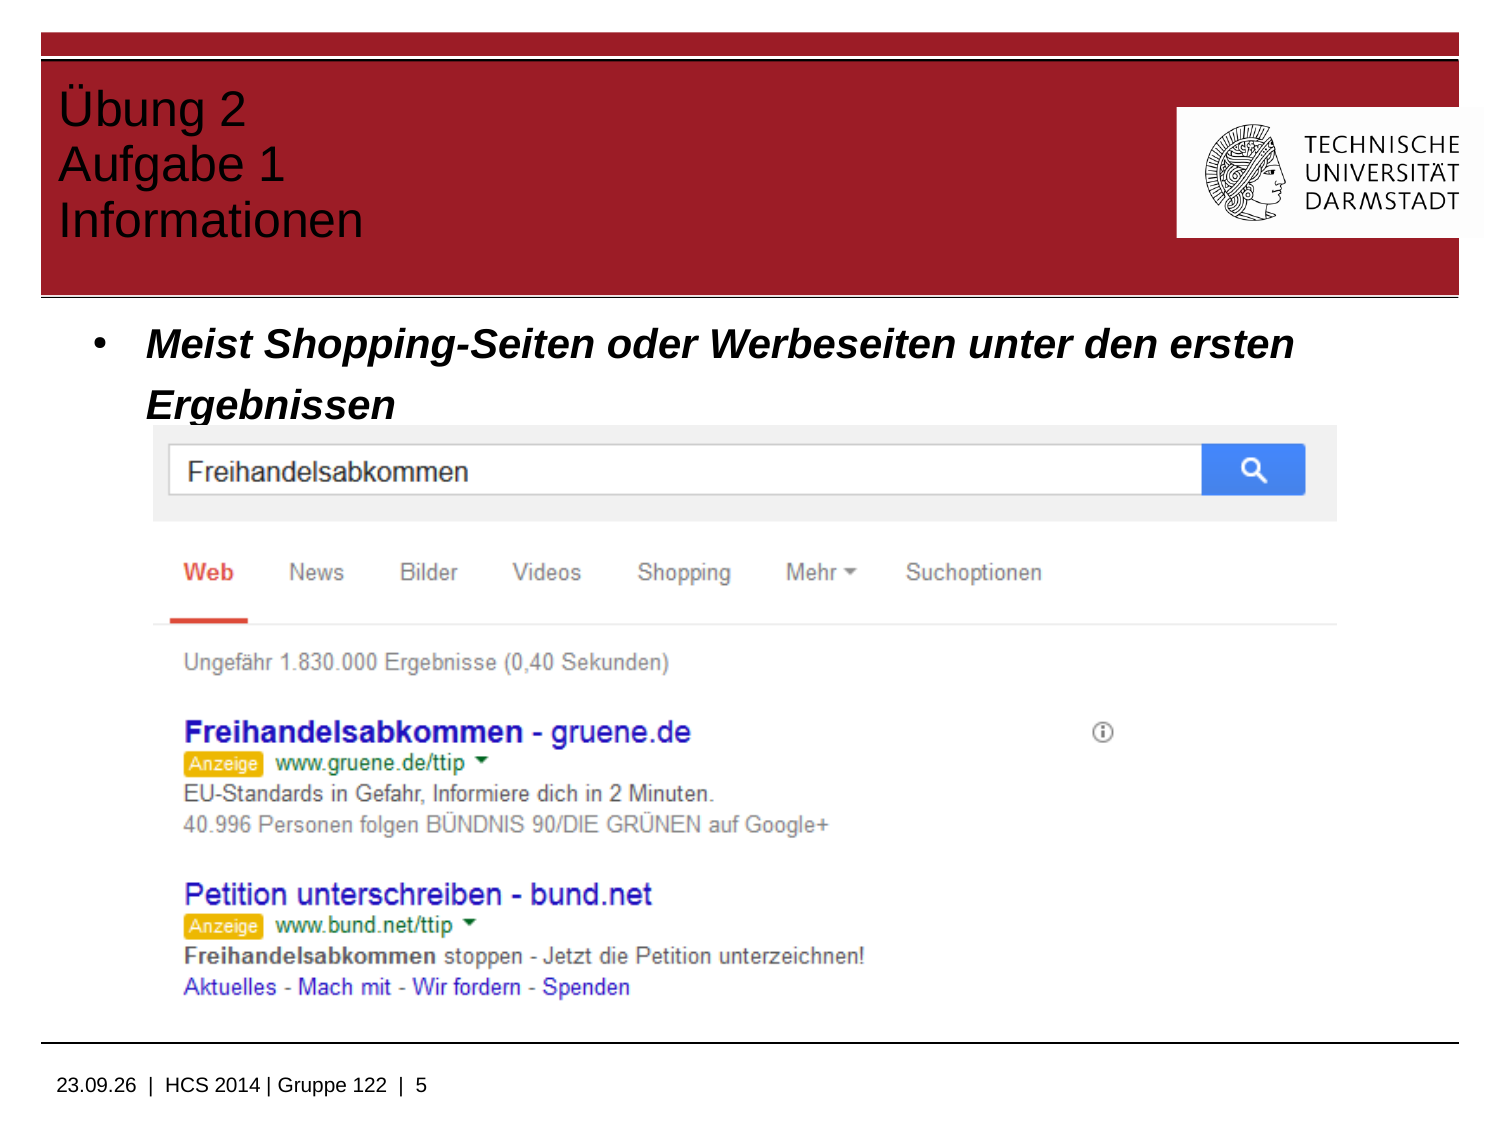

# Übung 2 Aufgabe 1 Informationen
Meist Shopping-Seiten oder Werbeseiten unter den ersten Ergebnissen